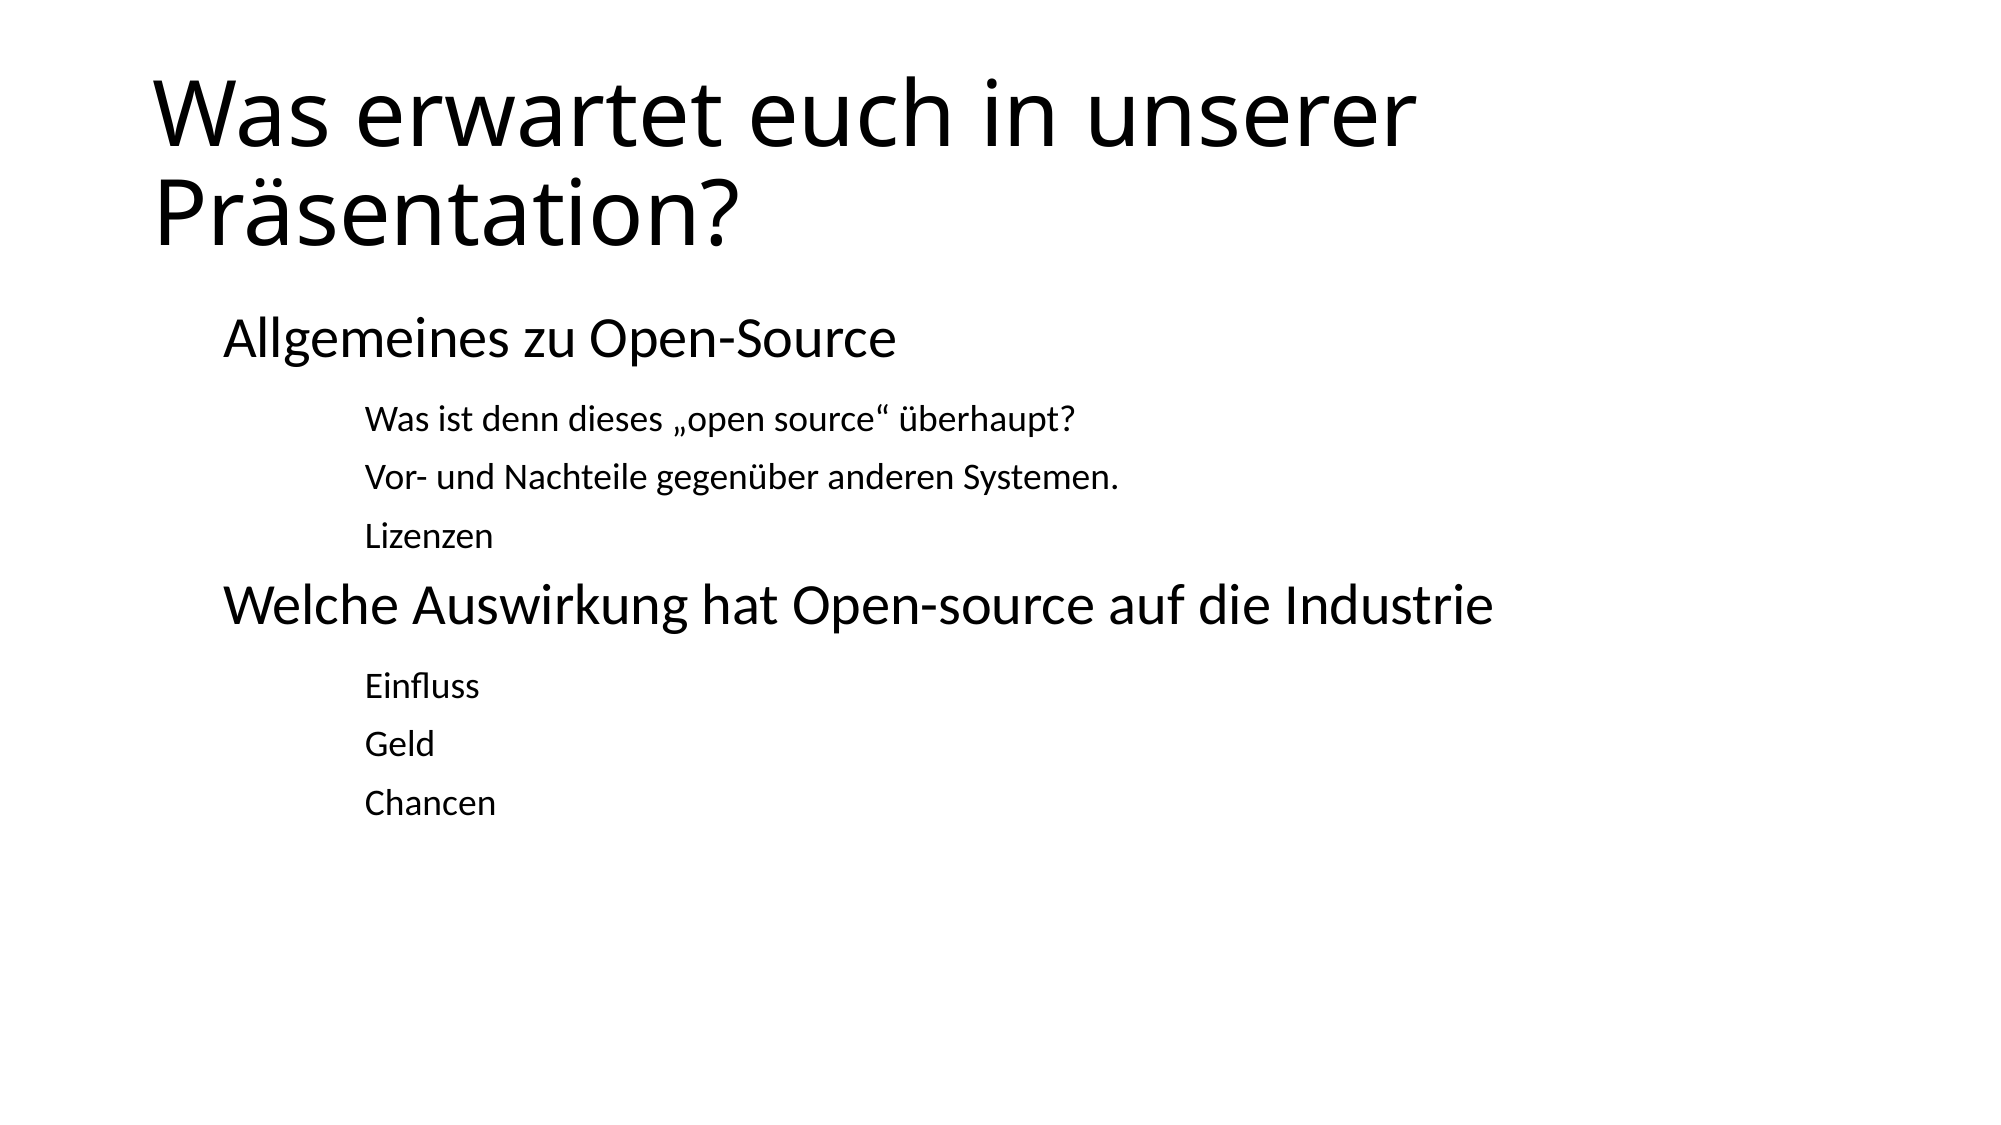

# Was erwartet euch in unserer Präsentation?
Allgemeines zu Open-Source
Was ist denn dieses „open source“ überhaupt?
Vor- und Nachteile gegenüber anderen Systemen.
Lizenzen
Welche Auswirkung hat Open-source auf die Industrie
Einfluss
Geld
Chancen